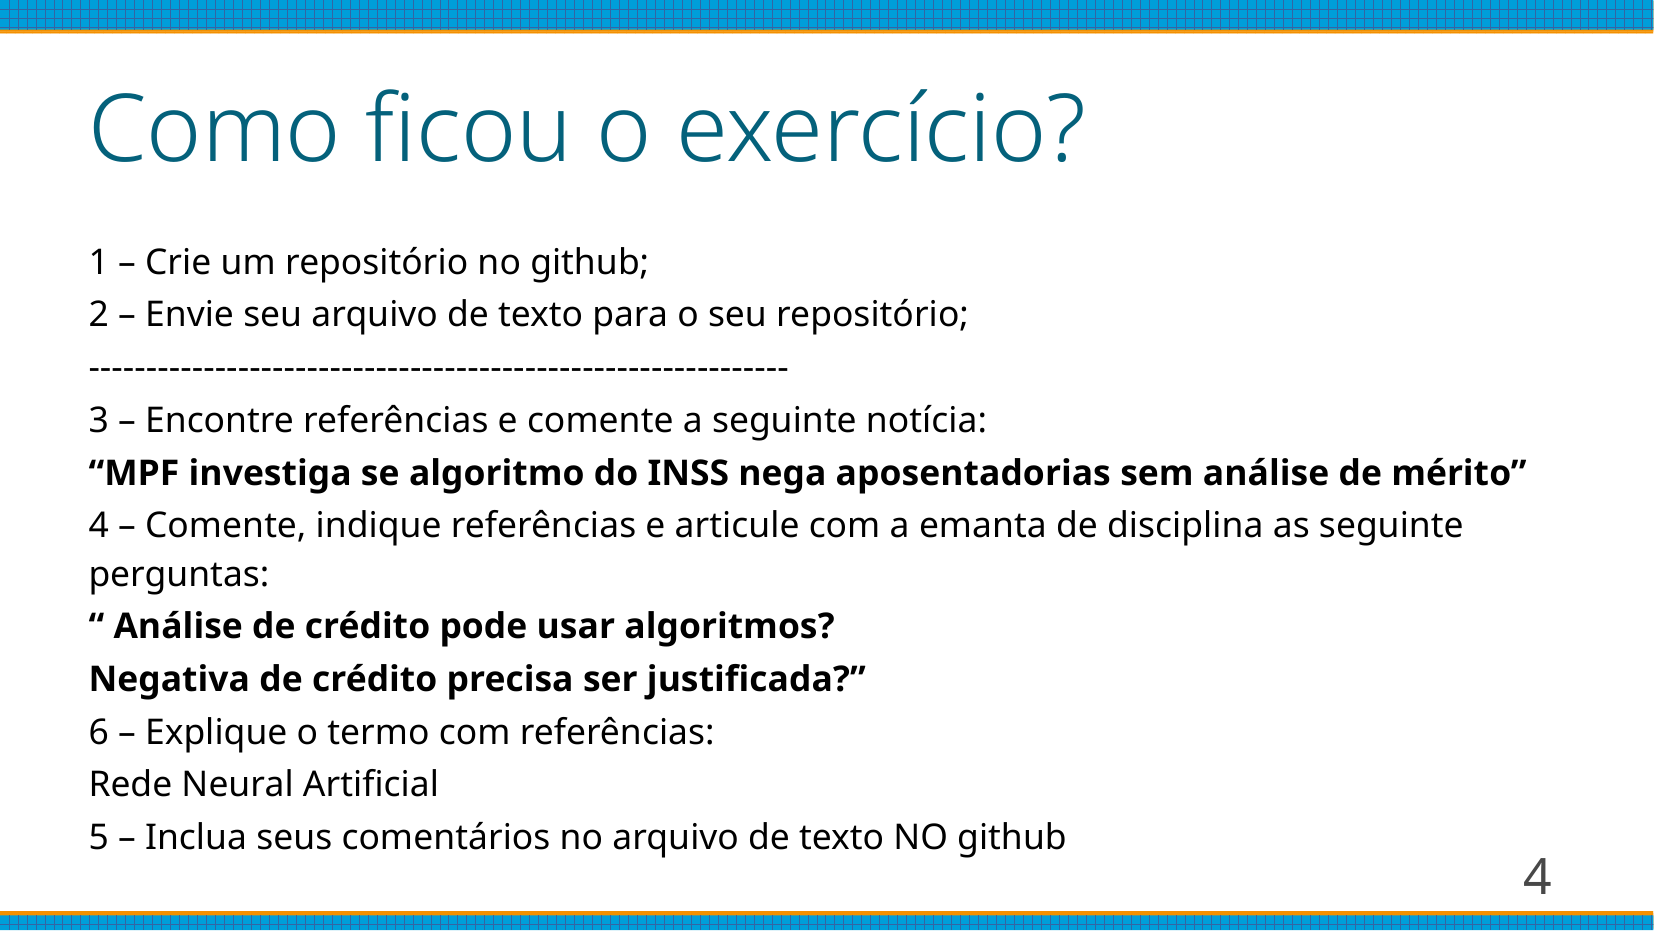

# Como ficou o exercício?
1 – Crie um repositório no github;
2 – Envie seu arquivo de texto para o seu repositório;
-------------------------------------------------------------
3 – Encontre referências e comente a seguinte notícia:
“MPF investiga se algoritmo do INSS nega aposentadorias sem análise de mérito”
4 – Comente, indique referências e articule com a emanta de disciplina as seguinte perguntas:
“ Análise de crédito pode usar algoritmos?
Negativa de crédito precisa ser justificada?”
6 – Explique o termo com referências:
Rede Neural Artificial
5 – Inclua seus comentários no arquivo de texto NO github
4